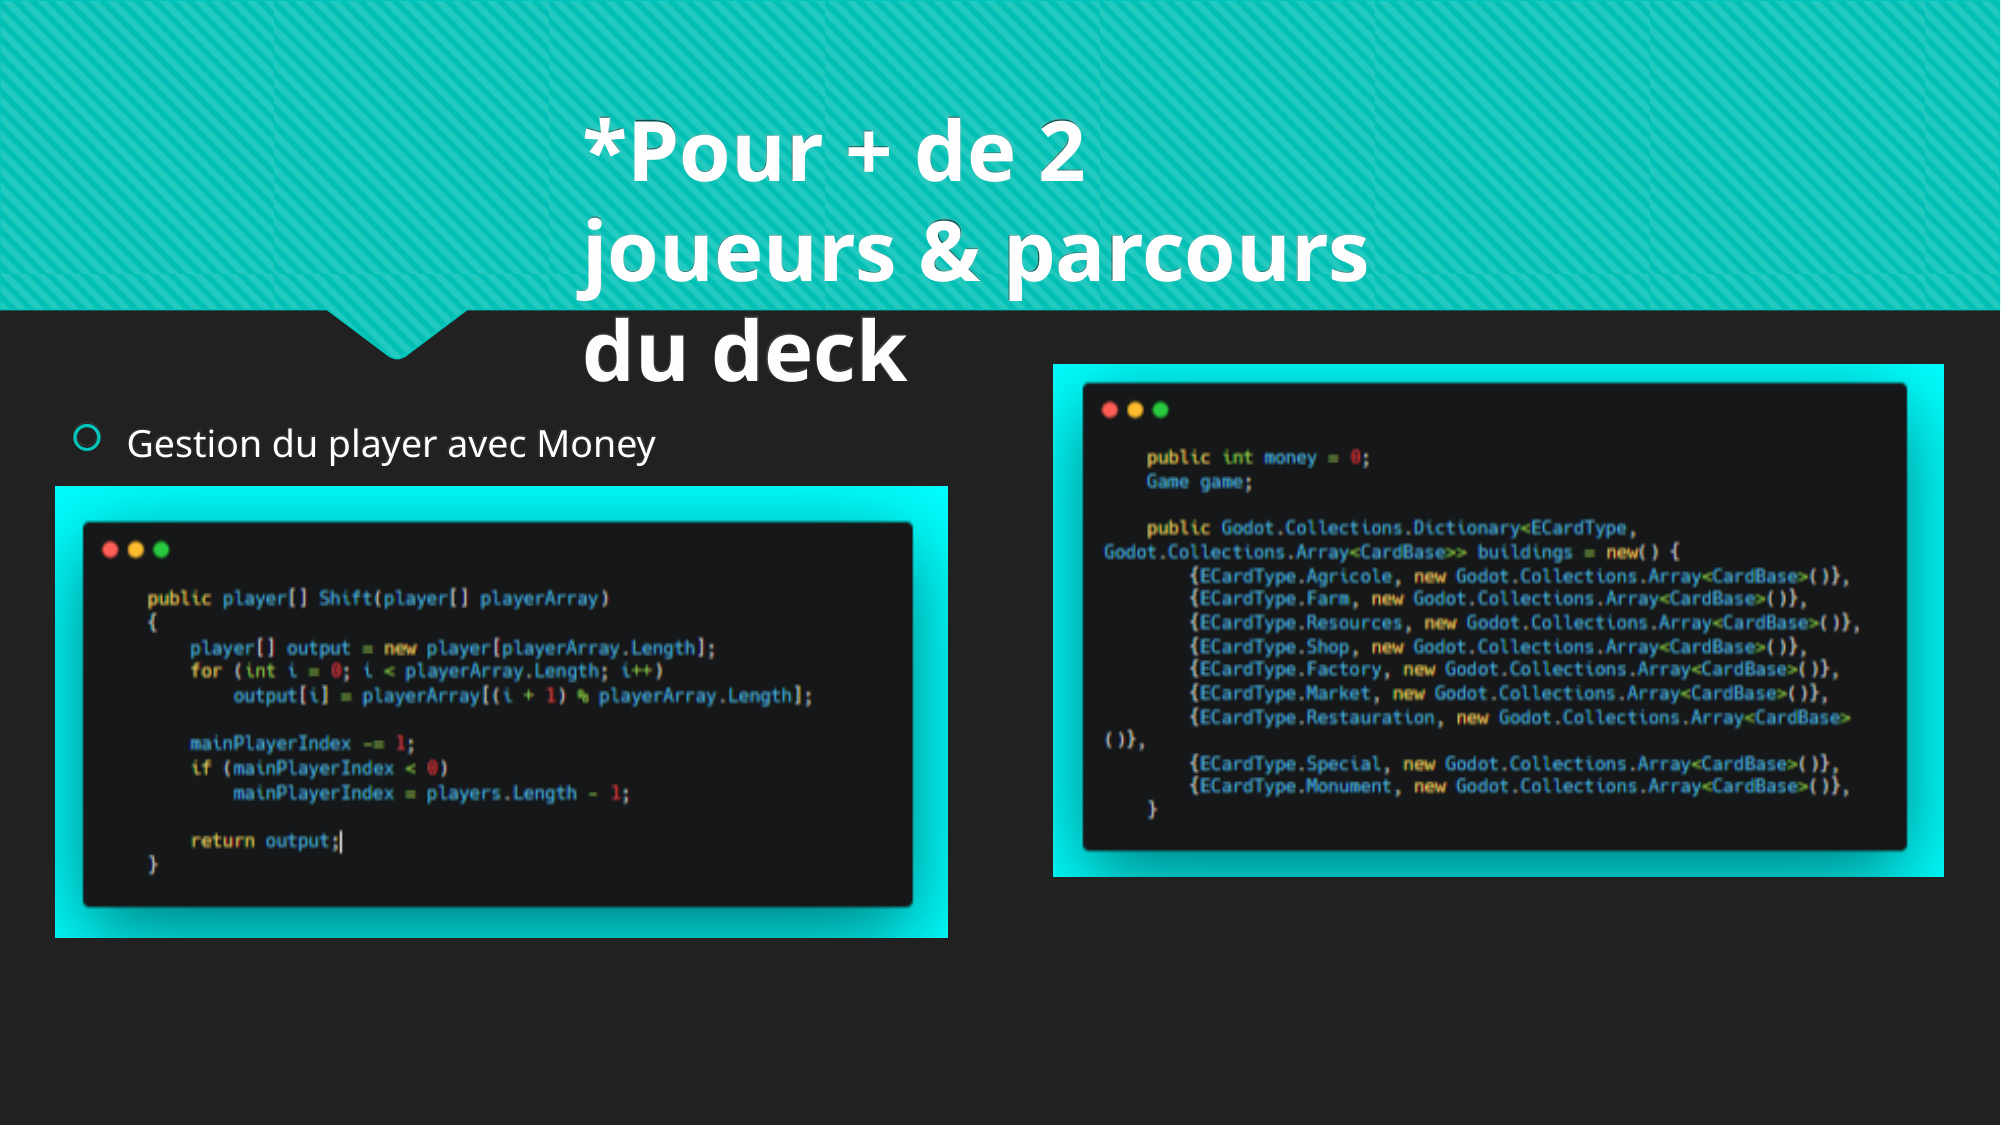

# *Pour + de 2 joueurs & parcours du deck
Gestion du player avec Money